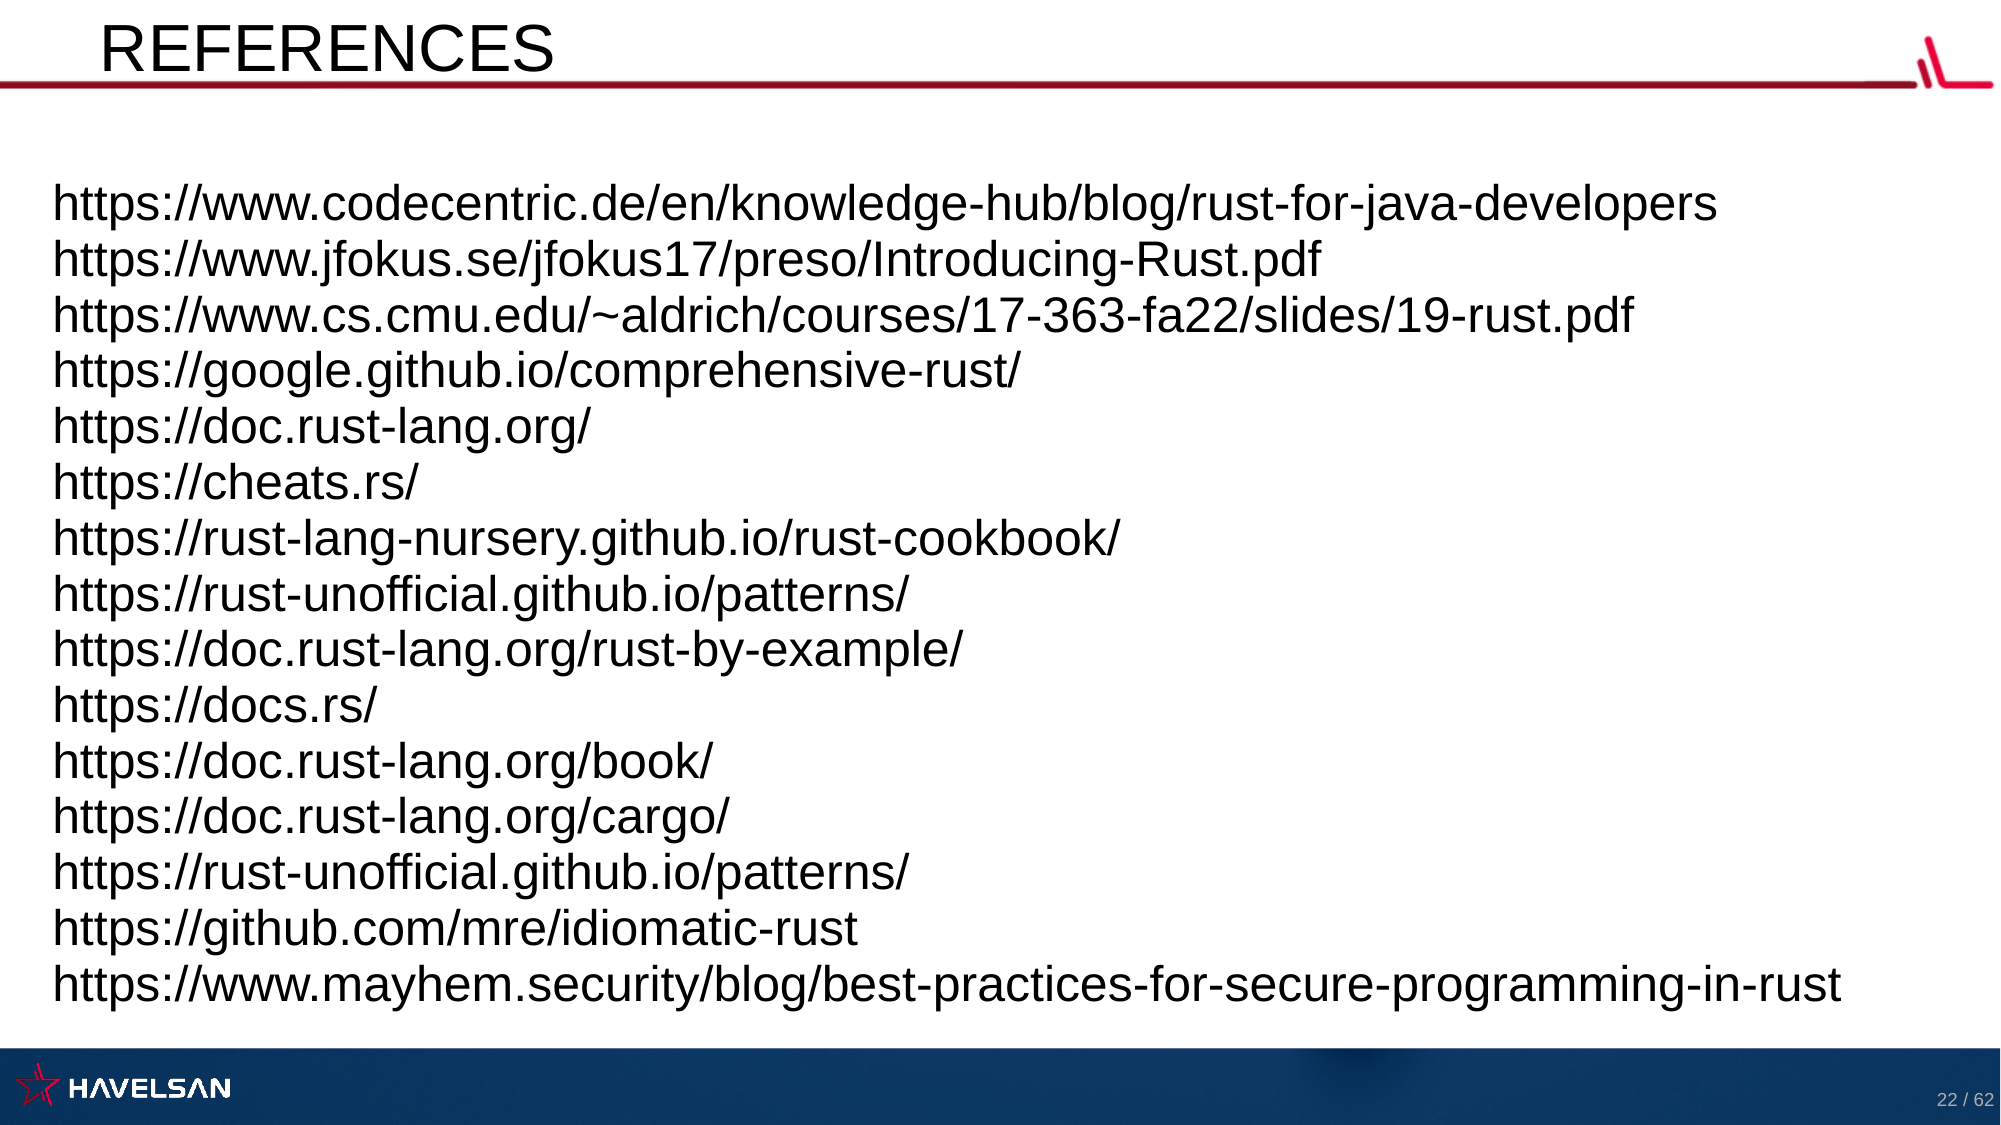

# REFERENCES
https://www.codecentric.de/en/knowledge-hub/blog/rust-for-java-developers
https://www.jfokus.se/jfokus17/preso/Introducing-Rust.pdf
https://www.cs.cmu.edu/~aldrich/courses/17-363-fa22/slides/19-rust.pdf
https://google.github.io/comprehensive-rust/
https://doc.rust-lang.org/
https://cheats.rs/
https://rust-lang-nursery.github.io/rust-cookbook/
https://rust-unofficial.github.io/patterns/
https://doc.rust-lang.org/rust-by-example/
https://docs.rs/
https://doc.rust-lang.org/book/
https://doc.rust-lang.org/cargo/
https://rust-unofficial.github.io/patterns/
https://github.com/mre/idiomatic-rust
https://www.mayhem.security/blog/best-practices-for-secure-programming-in-rust